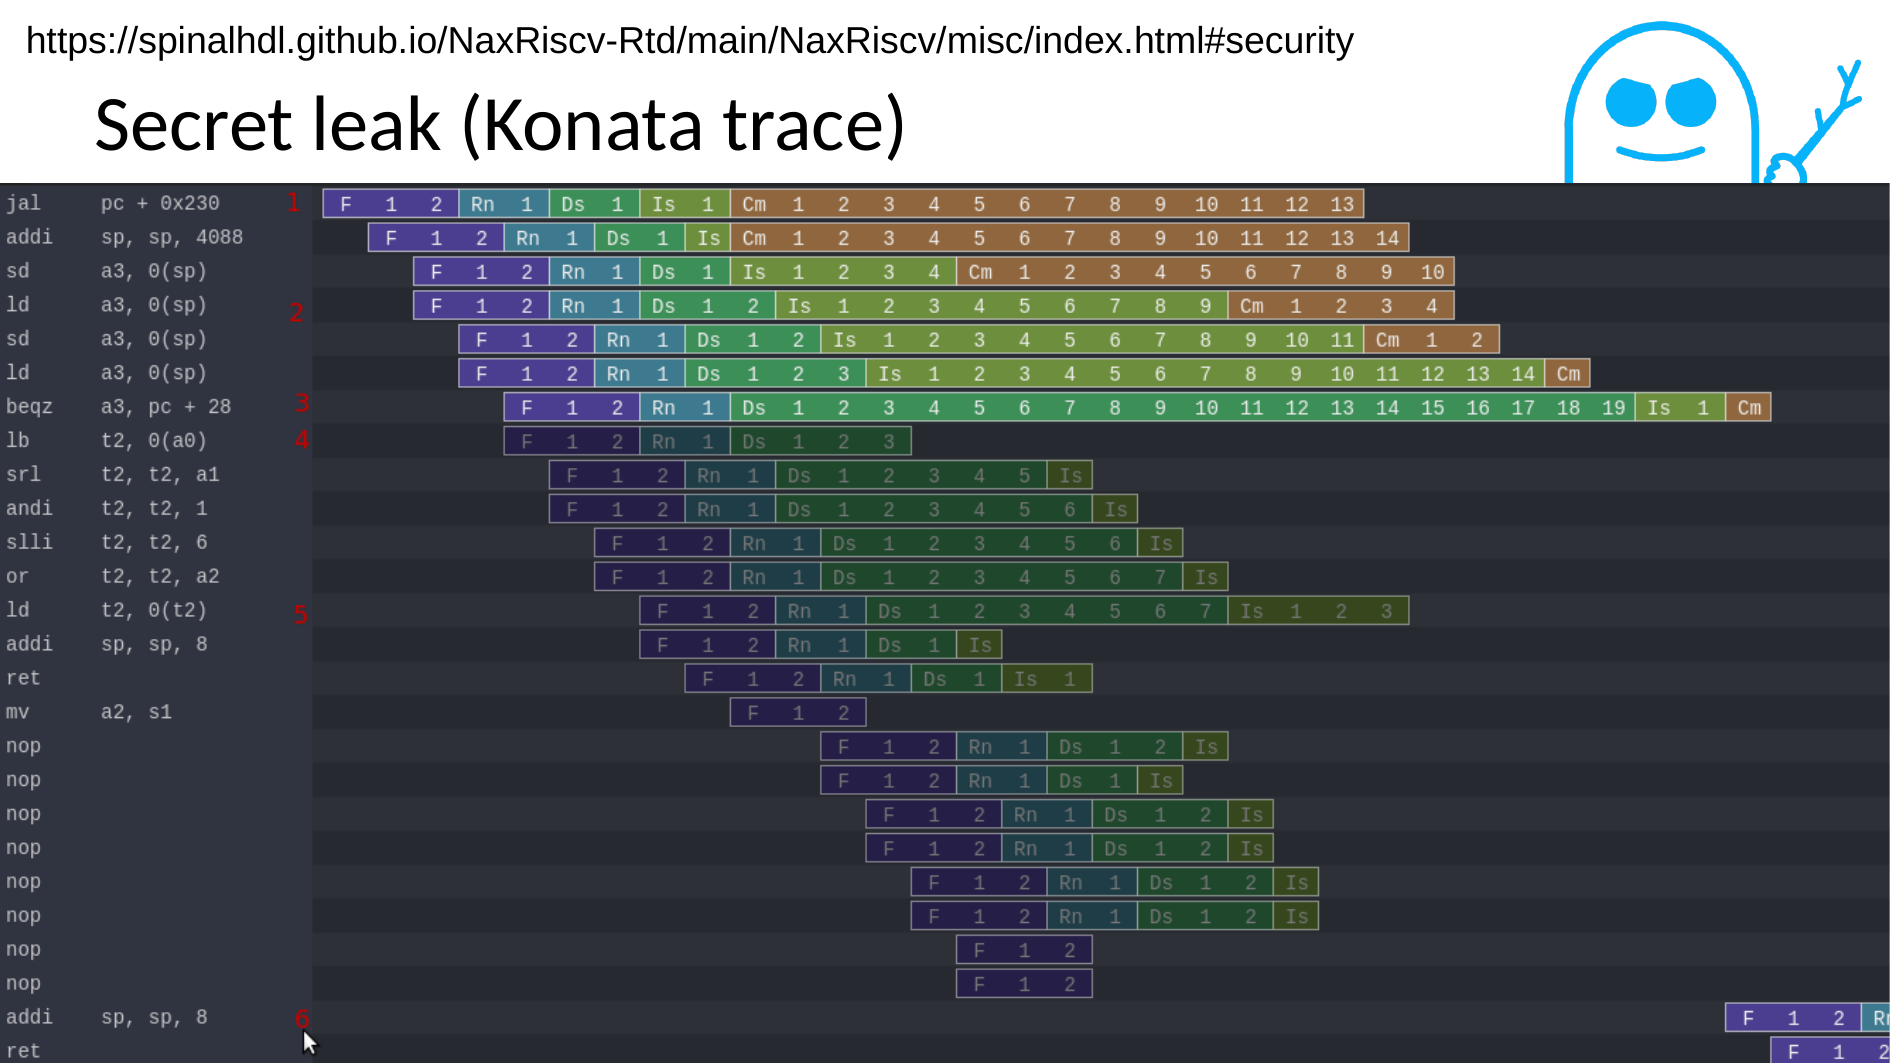

https://spinalhdl.github.io/NaxRiscv-Rtd/main/NaxRiscv/misc/index.html#security
# Secret leak (Konata trace)
Spectre